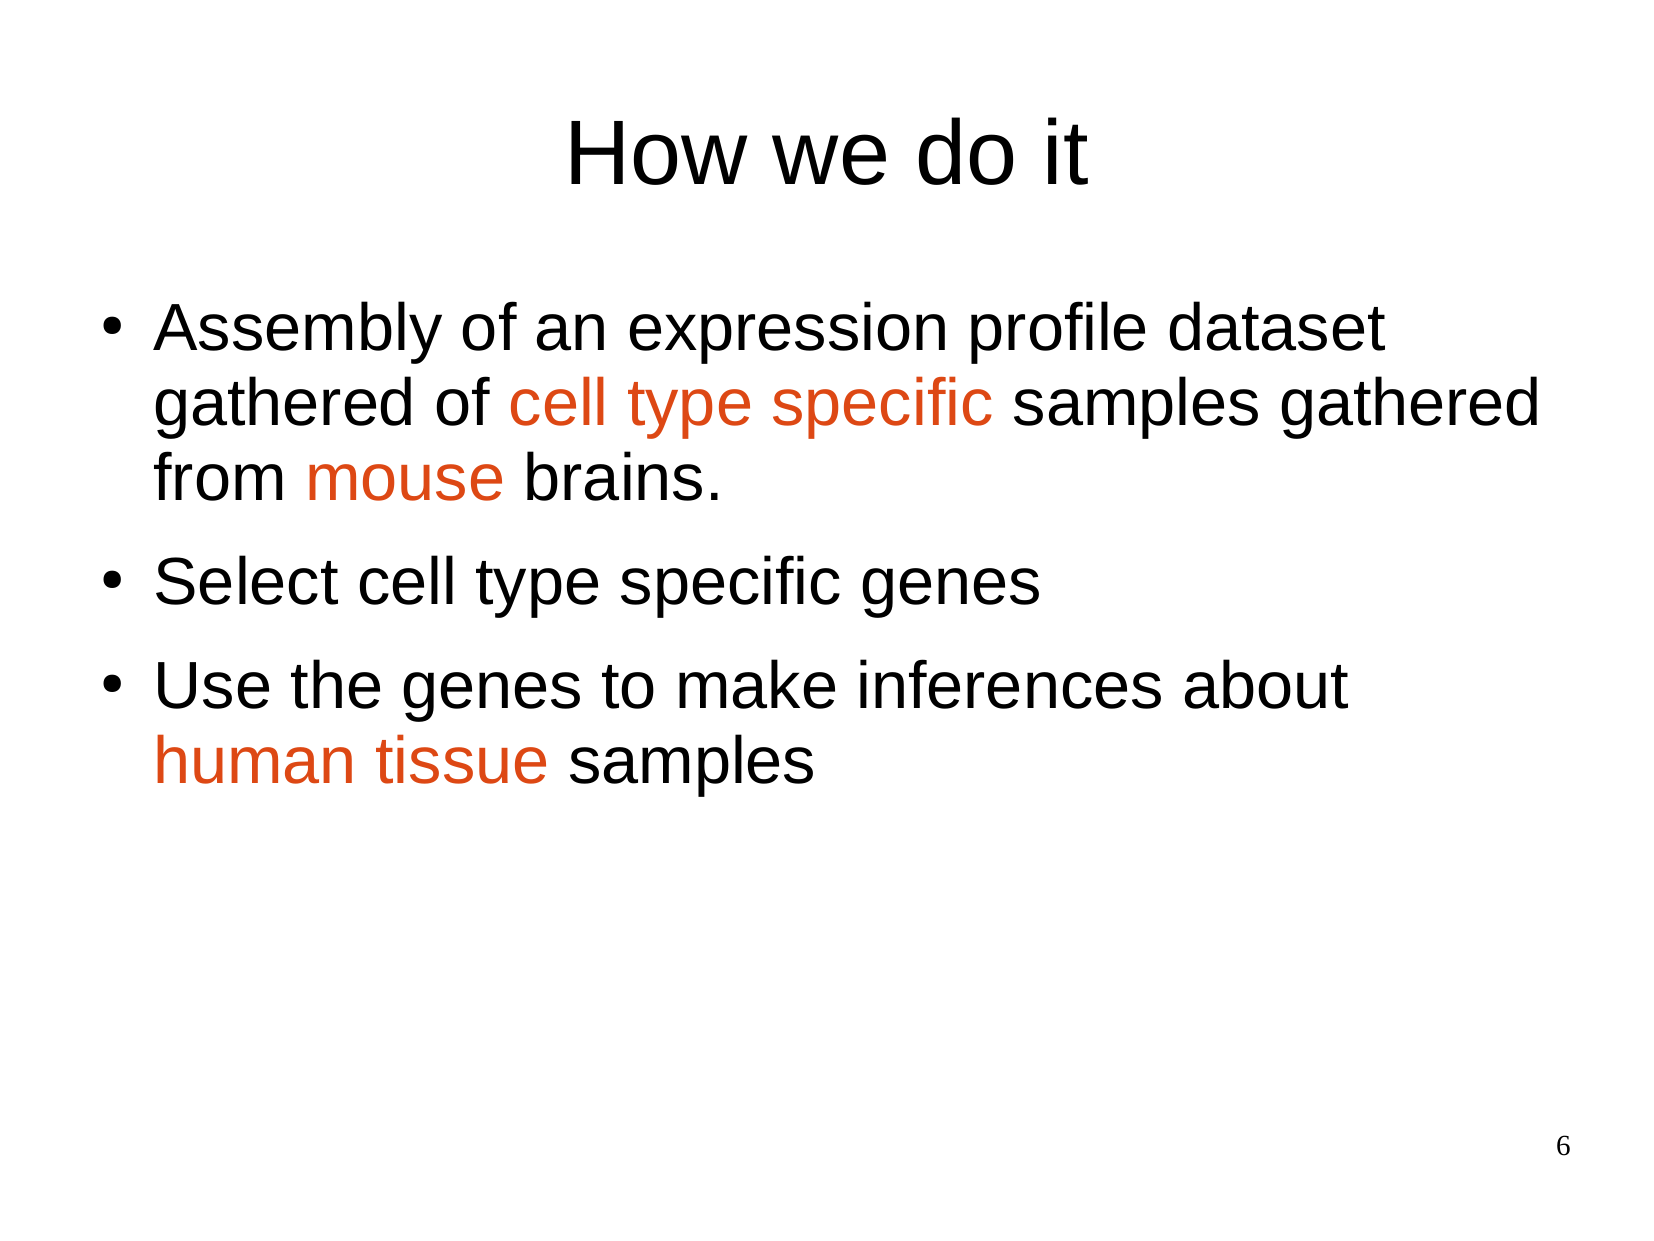

# How we do it
Assembly of an expression profile dataset gathered of cell type specific samples gathered from mouse brains.
Select cell type specific genes
Use the genes to make inferences about human tissue samples
6